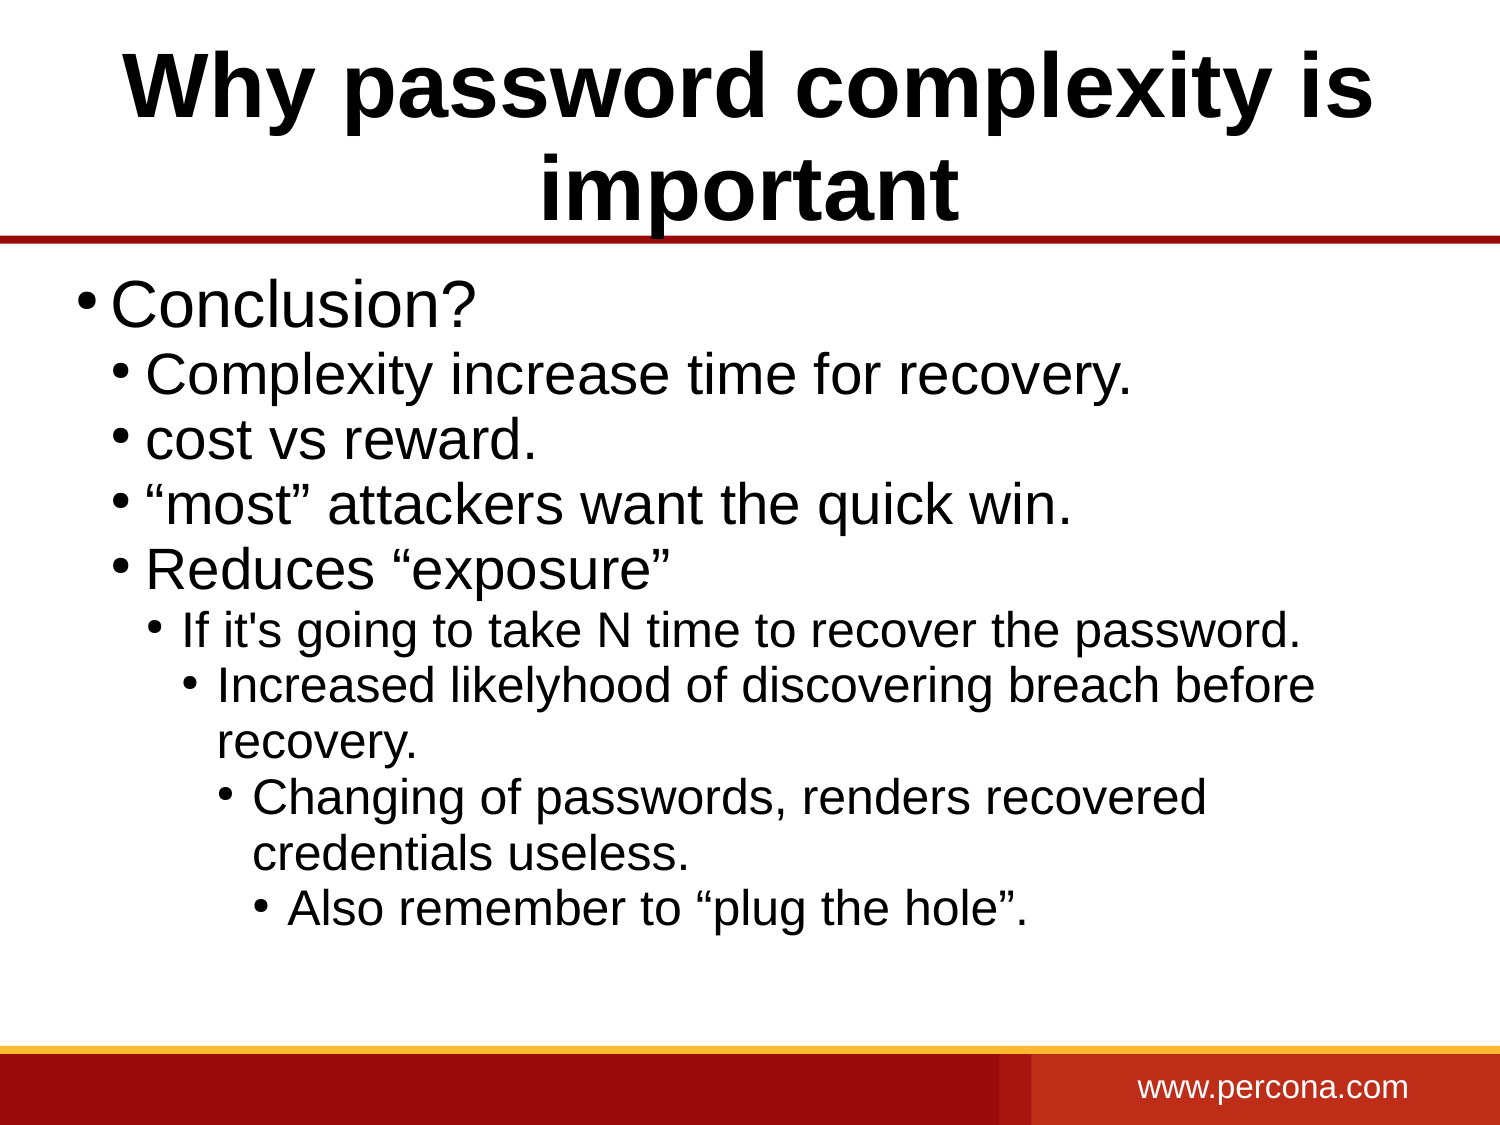

Why password complexity is important
Conclusion?
Complexity increase time for recovery.
cost vs reward.
“most” attackers want the quick win.
Reduces “exposure”
If it's going to take N time to recover the password.
Increased likelyhood of discovering breach before recovery.
Changing of passwords, renders recovered credentials useless.
Also remember to “plug the hole”.